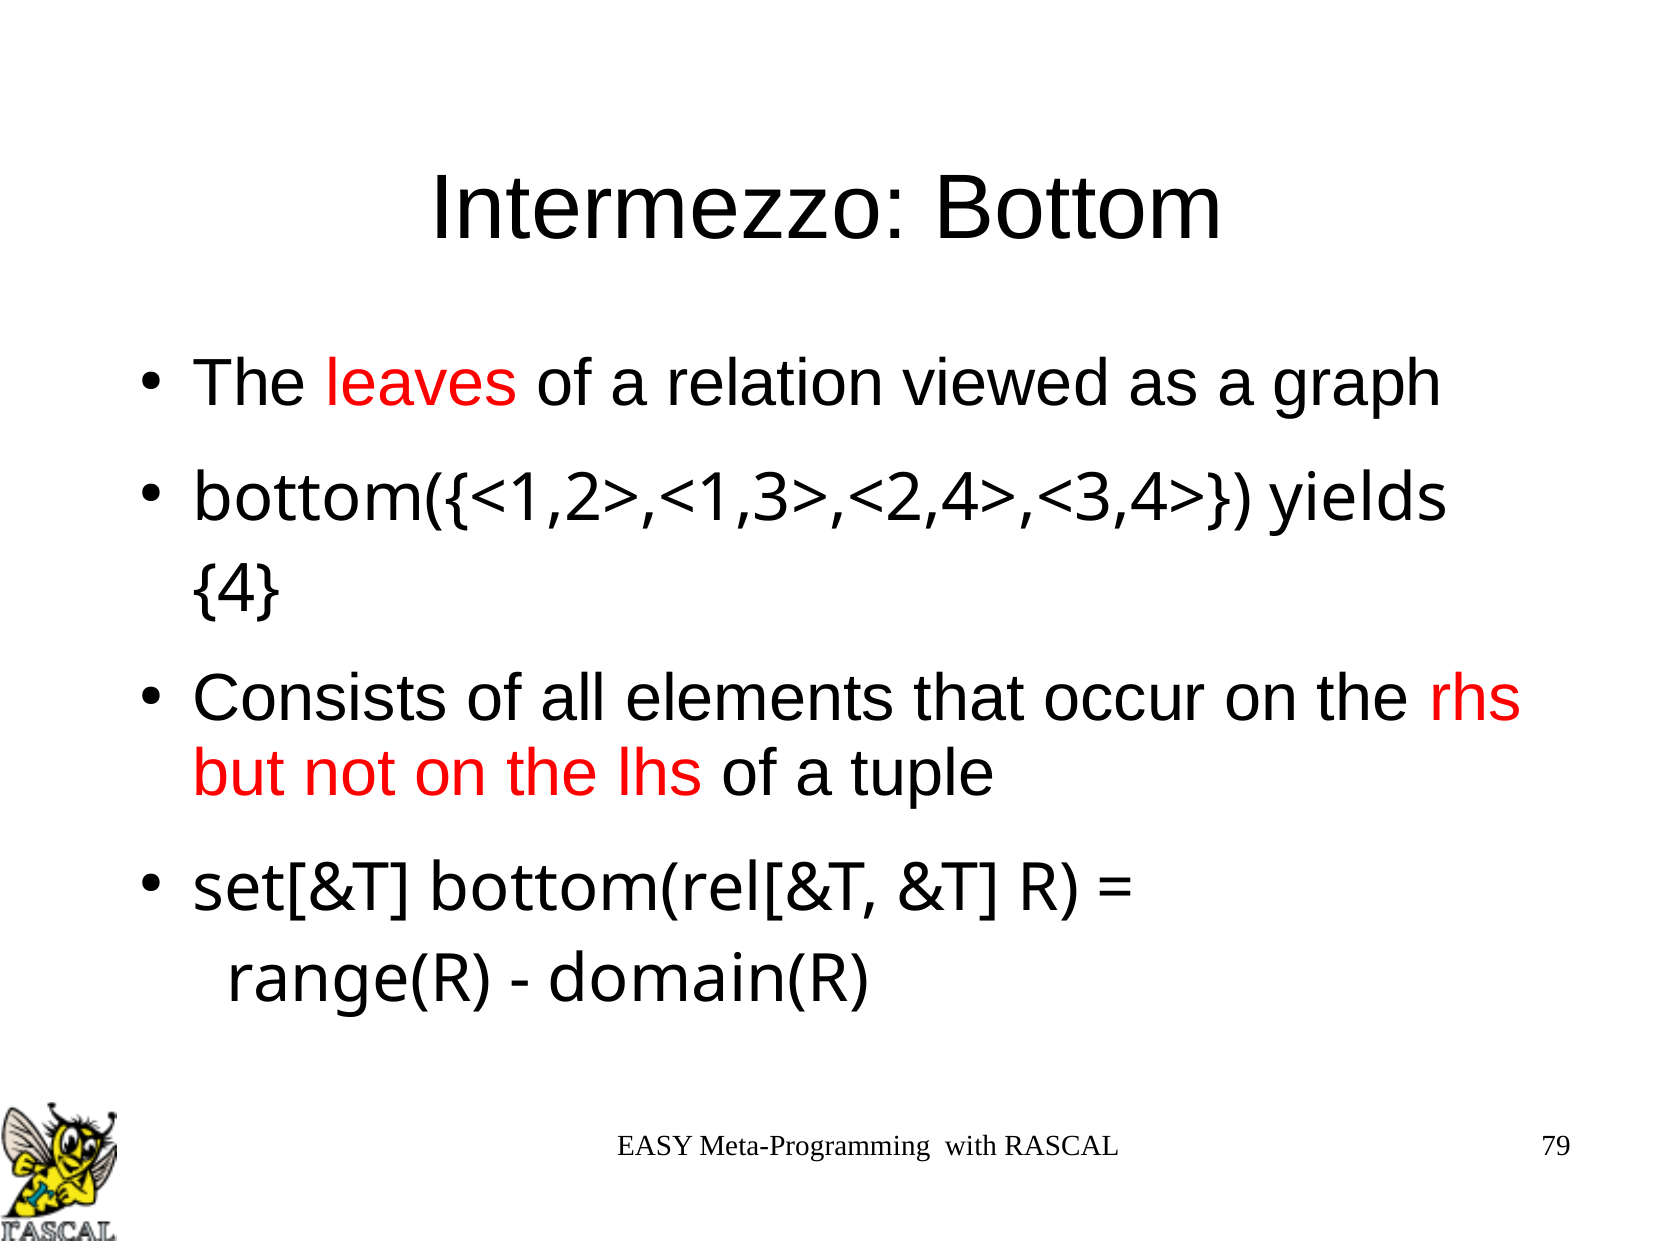

# Intermezzo: Bottom
The leaves of a relation viewed as a graph
bottom({<1,2>,<1,3>,<2,4>,<3,4>}) yields {4}
Consists of all elements that occur on the rhs but not on the lhs of a tuple
set[&T] bottom(rel[&T, &T] R) = range(R) - domain(R)
79